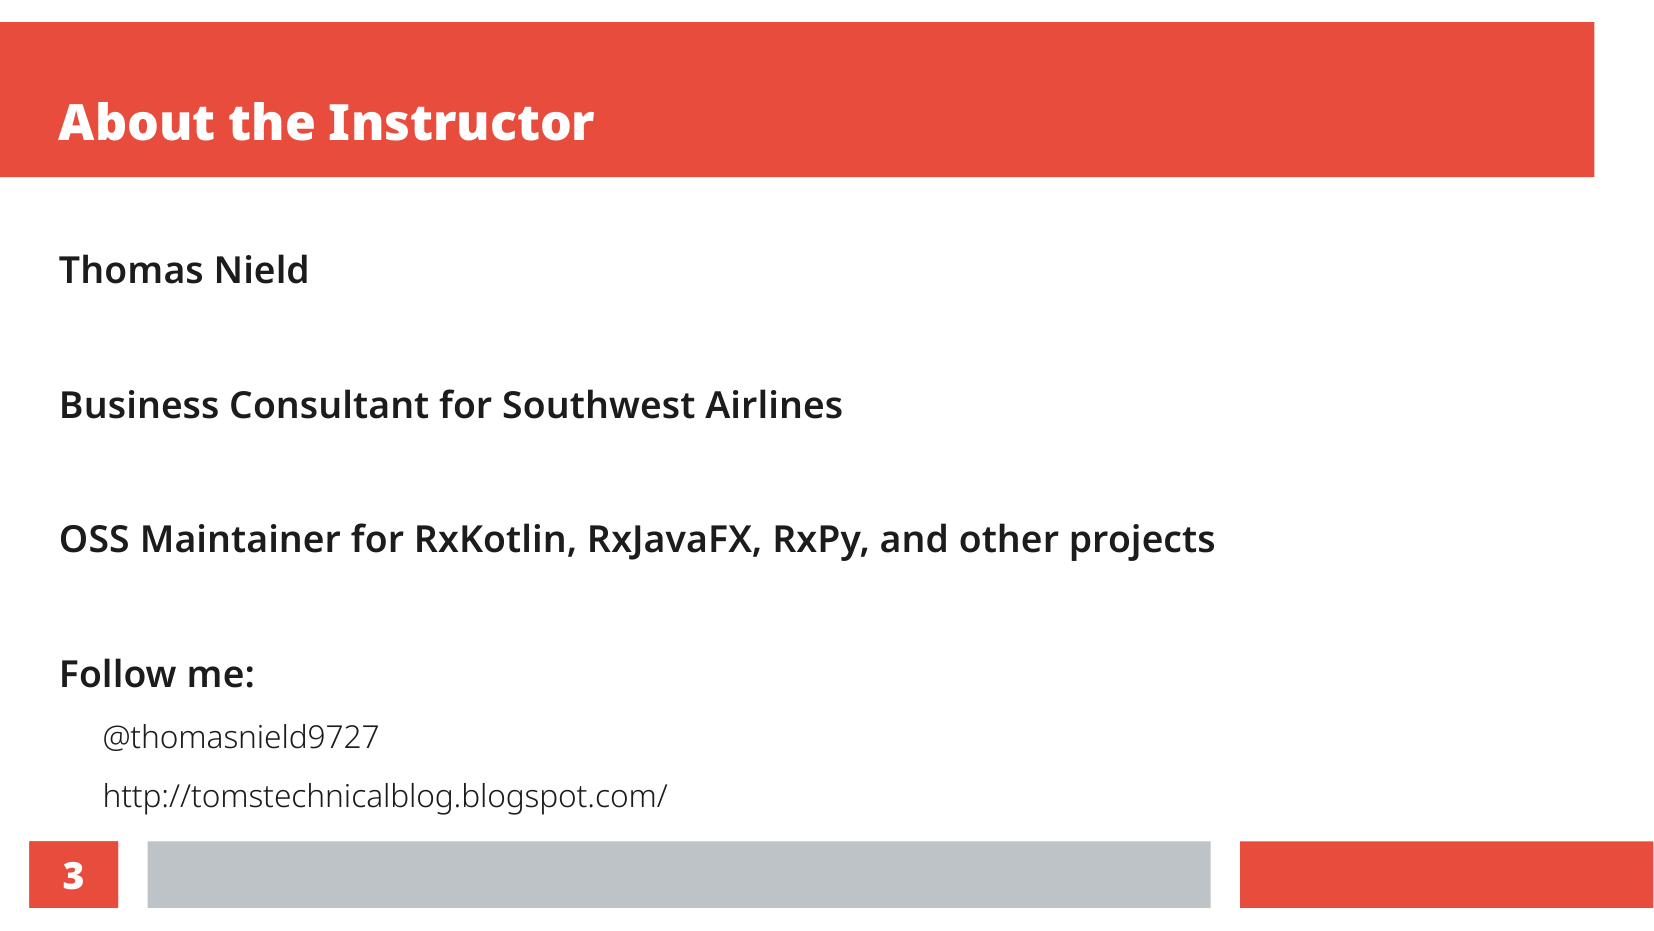

# About the Instructor
Thomas Nield
Business Consultant for Southwest Airlines
OSS Maintainer for RxKotlin, RxJavaFX, RxPy, and other projects
Follow me:
@thomasnield9727
http://tomstechnicalblog.blogspot.com/
3